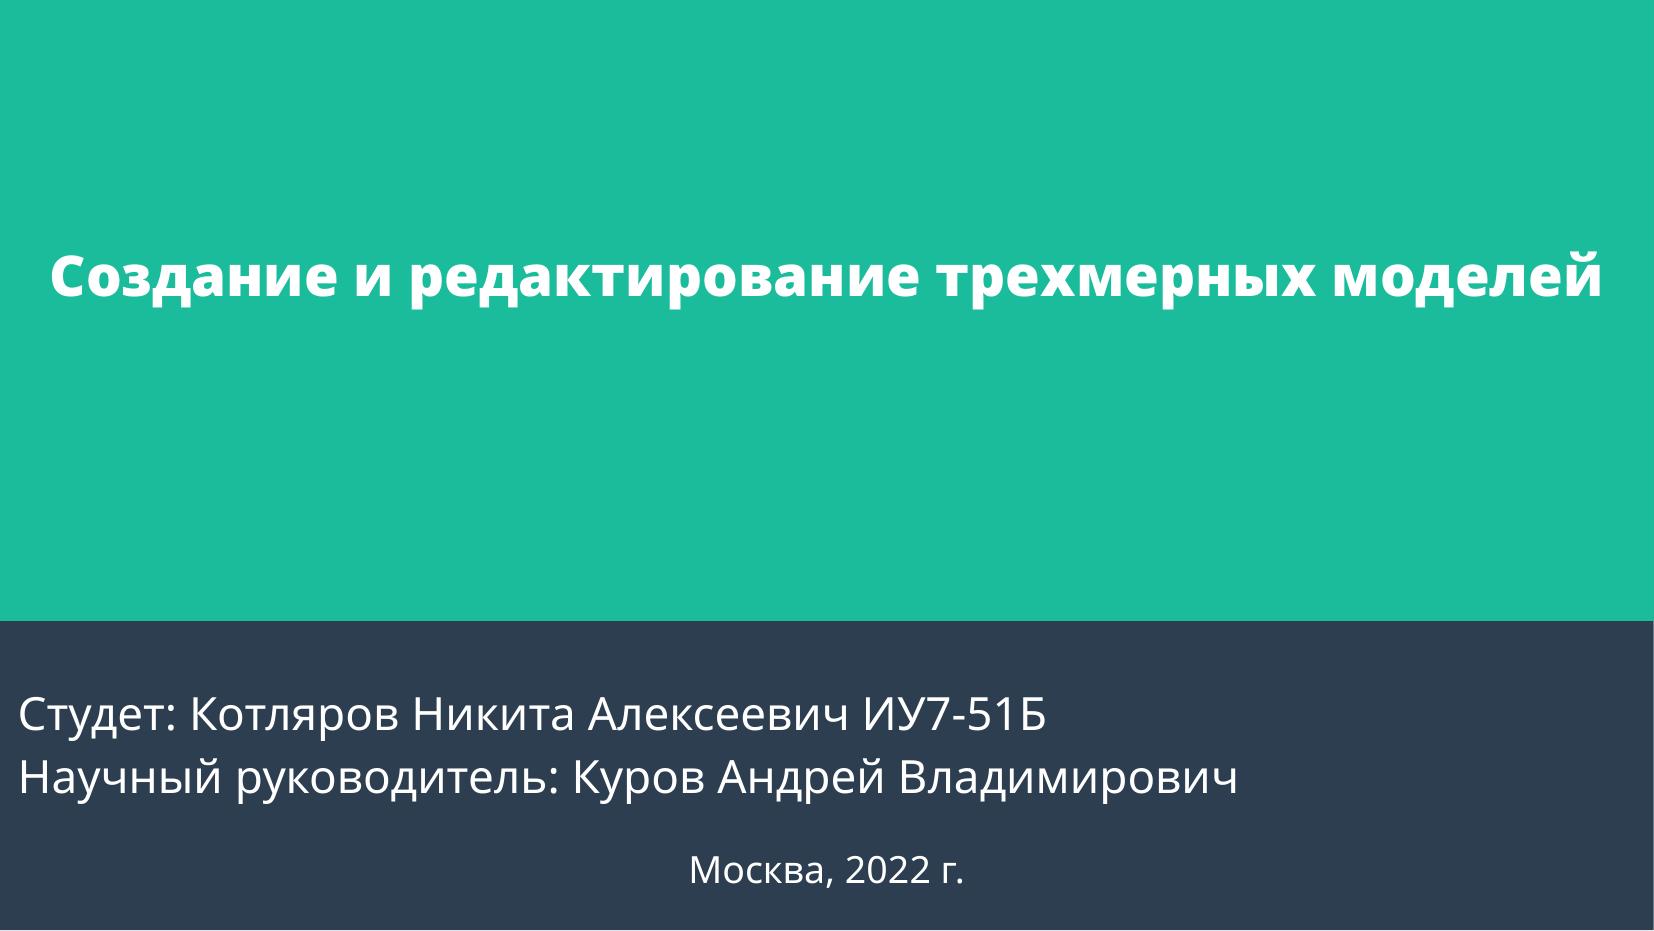

# Создание и редактирование трехмерных моделей
Студет: Котляров Никита Алексеевич ИУ7-51Б
Научный руководитель: Куров Андрей Владимирович
Москва, 2022 г.